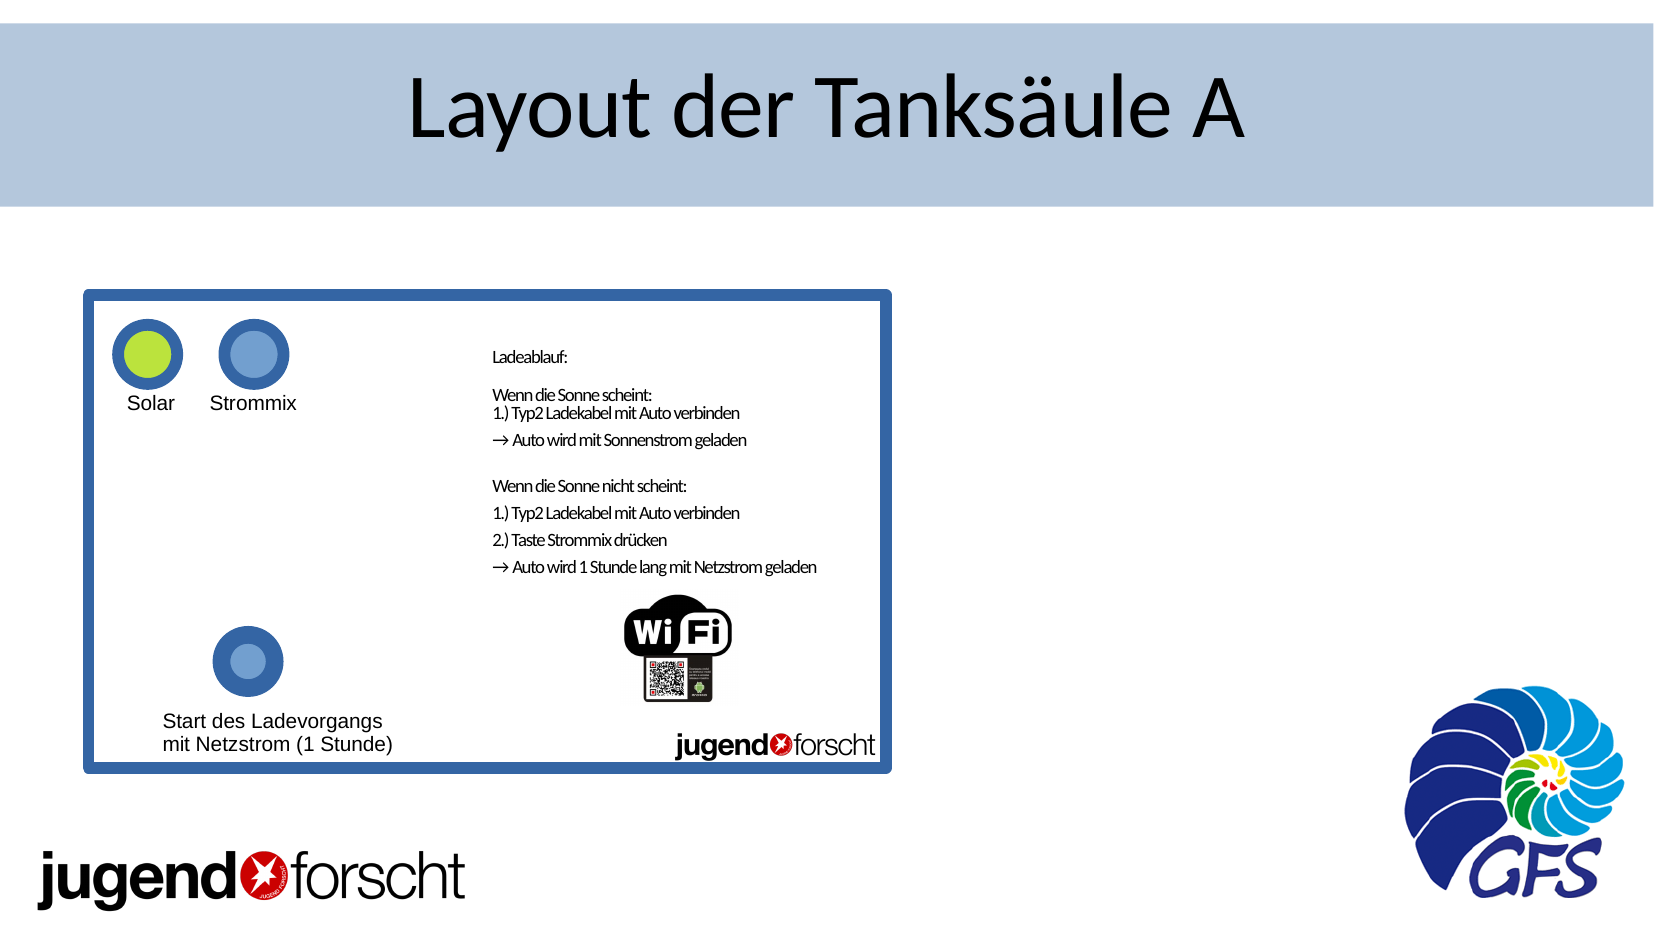

# Layout der Tanksäule A
Ladeablauf:
Wenn die Sonne scheint:
1.) Typ2 Ladekabel mit Auto verbinden
→ Auto wird mit Sonnenstrom geladen
Wenn die Sonne nicht scheint:
1.) Typ2 Ladekabel mit Auto verbinden
2.) Taste Strommix drücken
→ Auto wird 1 Stunde lang mit Netzstrom geladen
Solar
Strommix
Start des Ladevorgangs mit Netzstrom (1 Stunde)